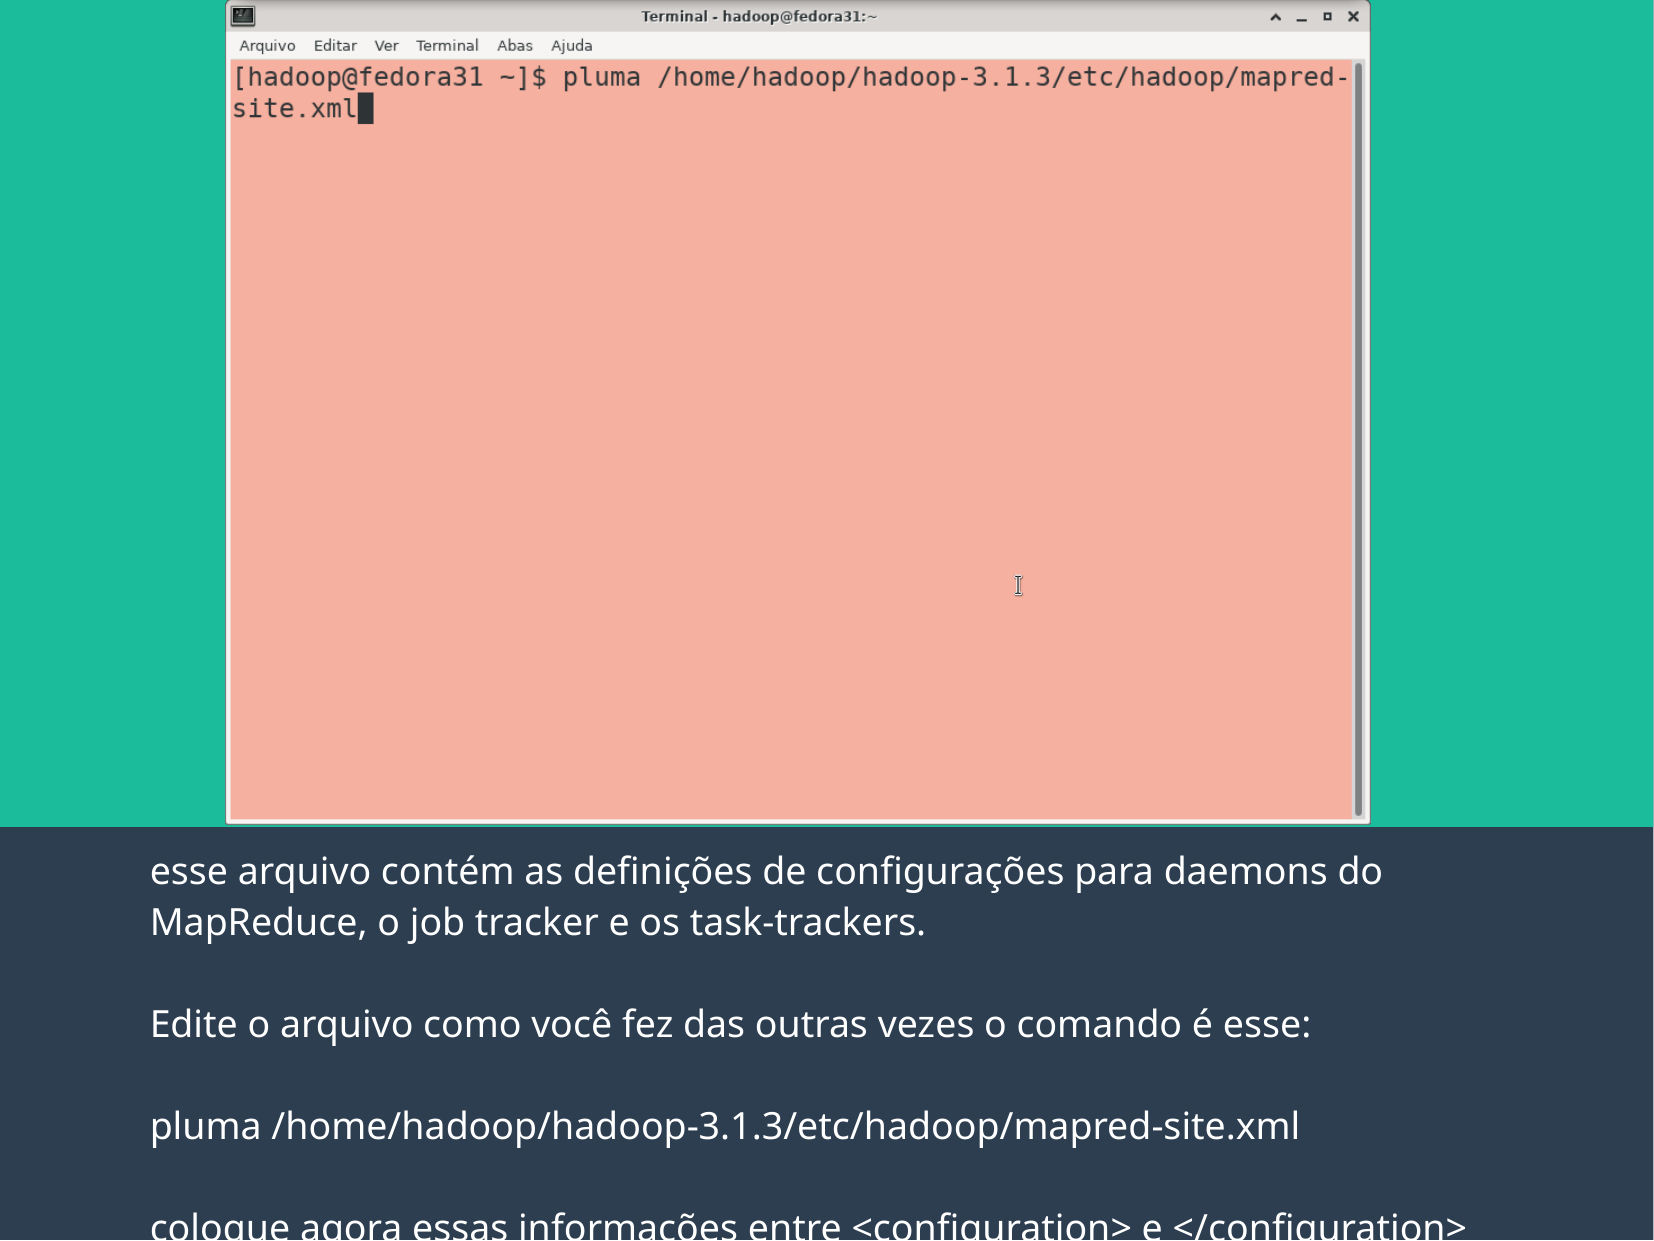

esse arquivo contém as definições de configurações para daemons do MapReduce, o job tracker e os task-trackers.
Edite o arquivo como você fez das outras vezes o comando é esse:
pluma /home/hadoop/hadoop-3.1.3/etc/hadoop/mapred-site.xml
coloque agora essas informações entre <configuration> e </configuration>